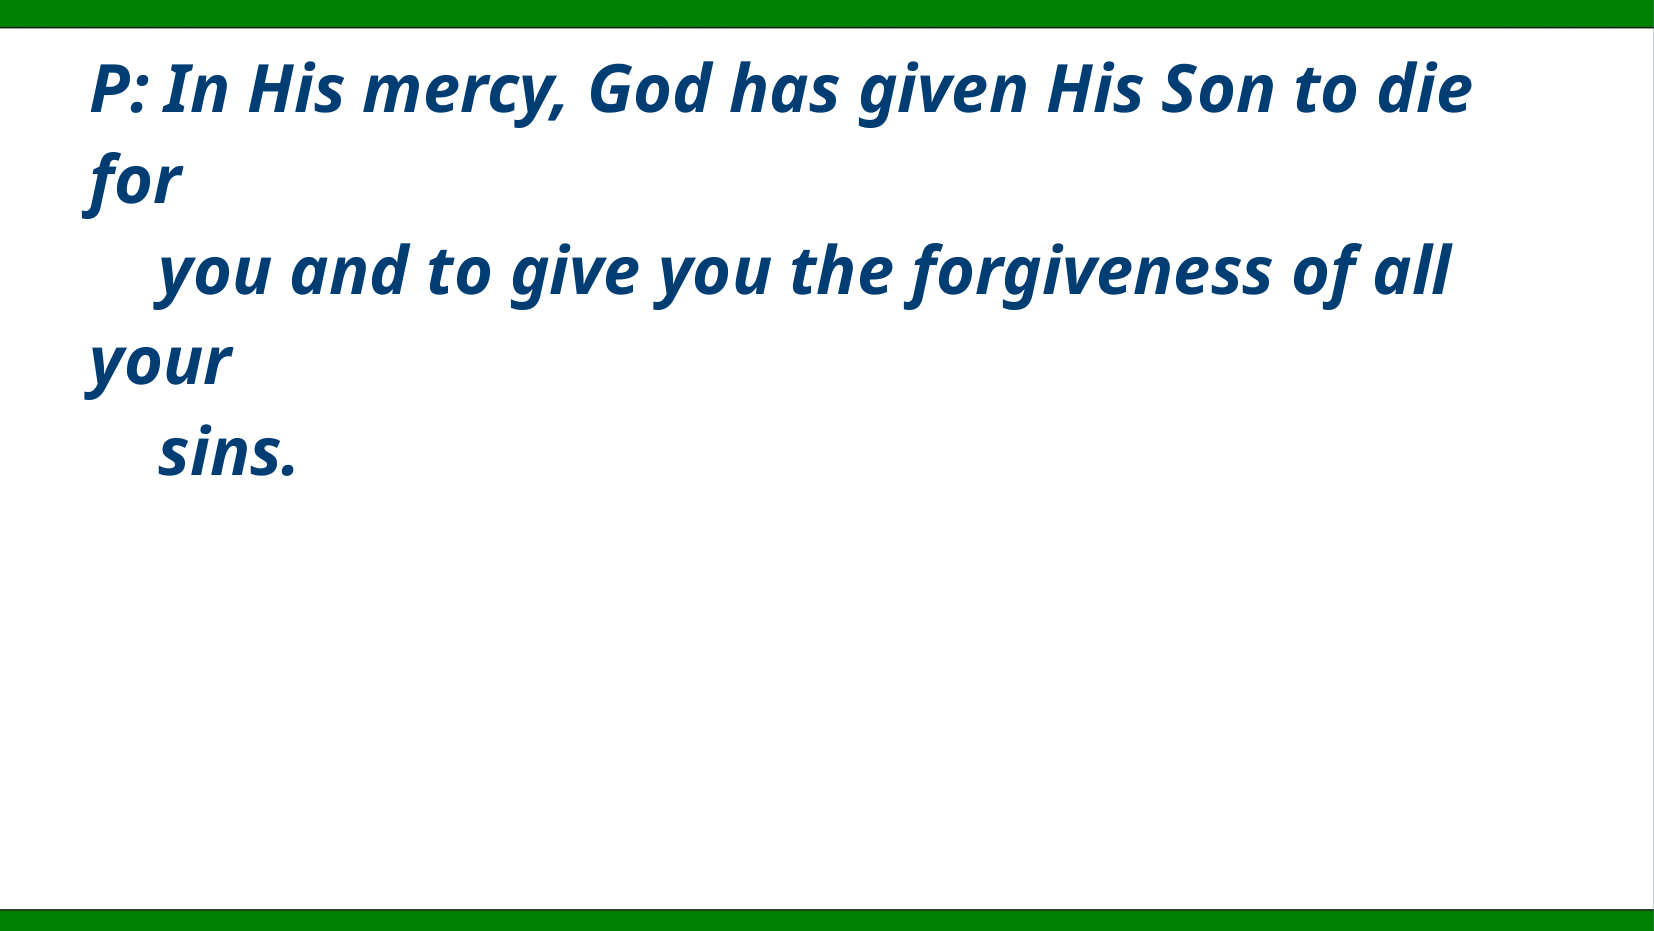

P:	In His mercy, God has given His Son to die for
 you and to give you the forgiveness of all your
 sins.